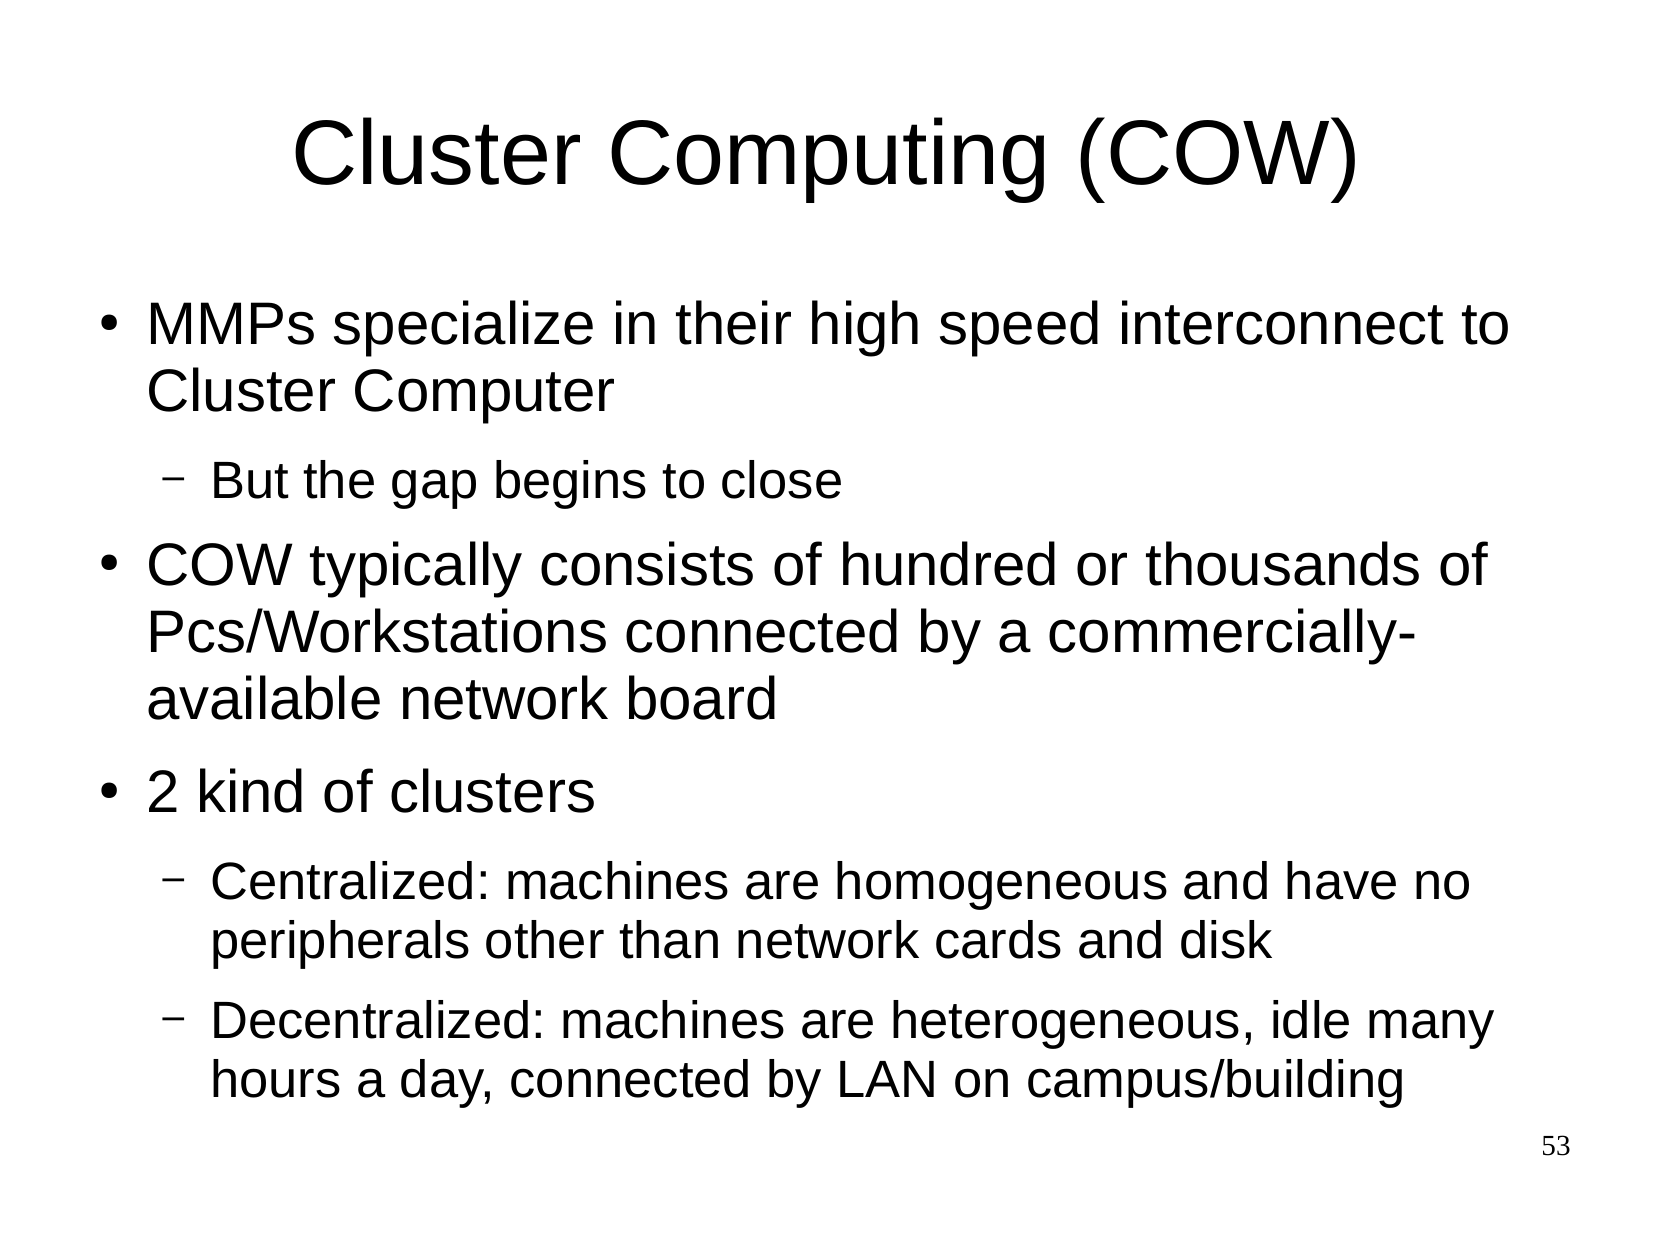

# Cluster Computing (COW)
MMPs specialize in their high speed interconnect to Cluster Computer
But the gap begins to close
COW typically consists of hundred or thousands of Pcs/Workstations connected by a commercially-available network board
2 kind of clusters
Centralized: machines are homogeneous and have no peripherals other than network cards and disk
Decentralized: machines are heterogeneous, idle many hours a day, connected by LAN on campus/building
53